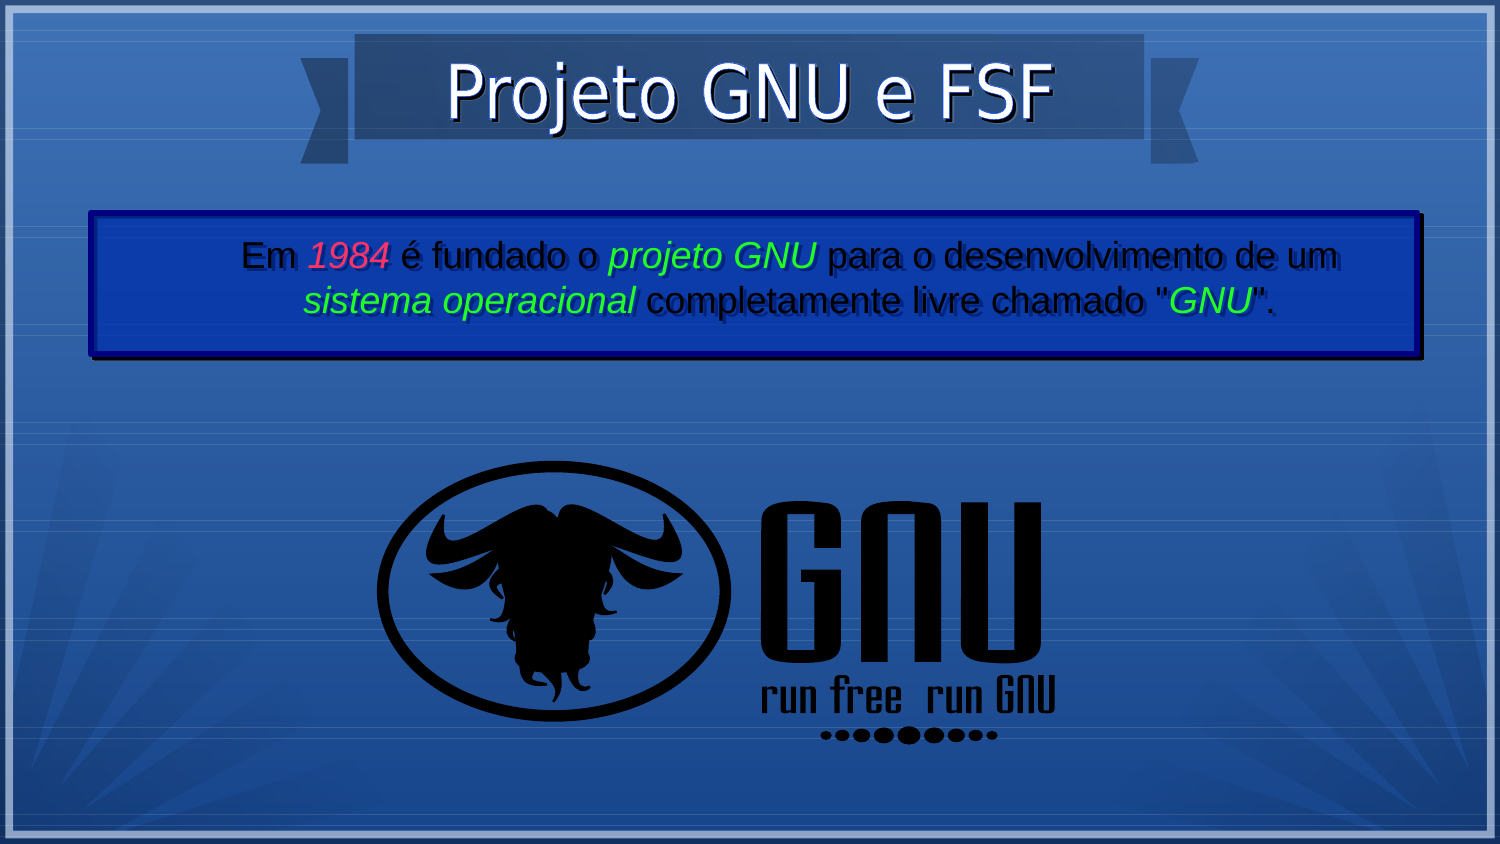

# Projeto GNU e FSF
Em 1984 é fundado o projeto GNU para o desenvolvimento de um sistema operacional completamente livre chamado "GNU".